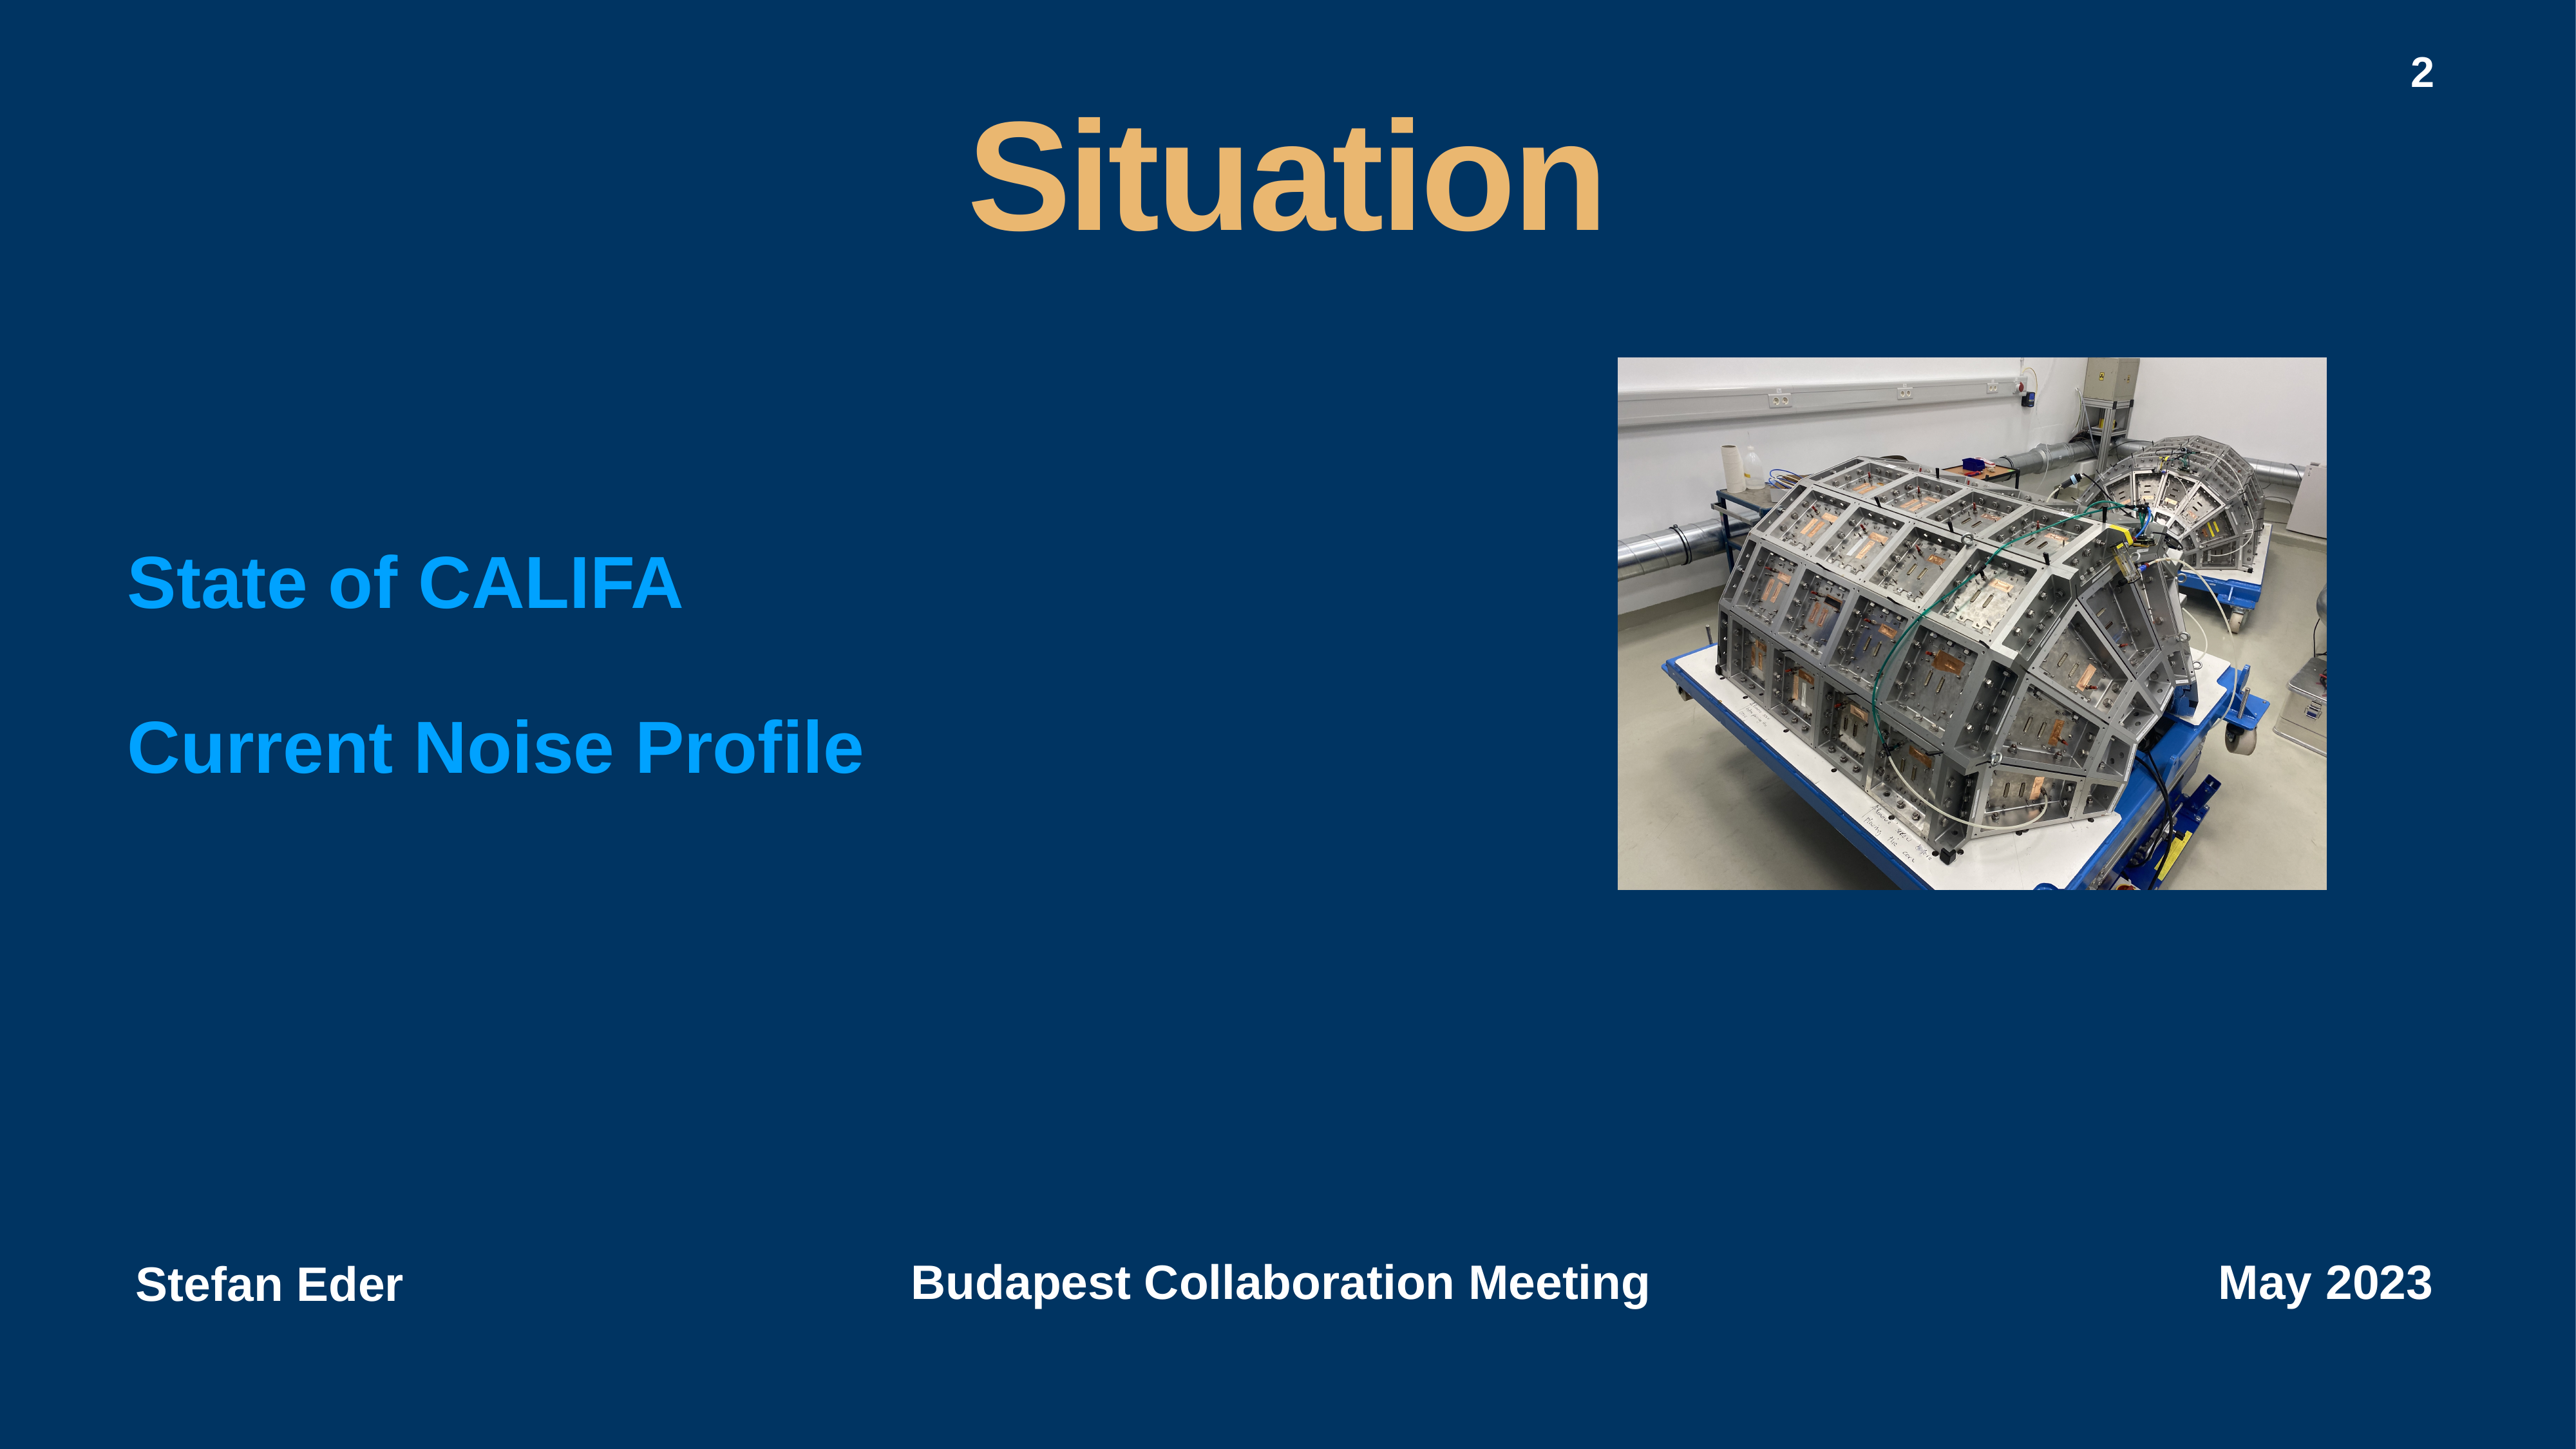

2
Situation
State of CALIFA
Current Noise Profile
# Stefan Eder
Budapest Collaboration Meeting
May 2023